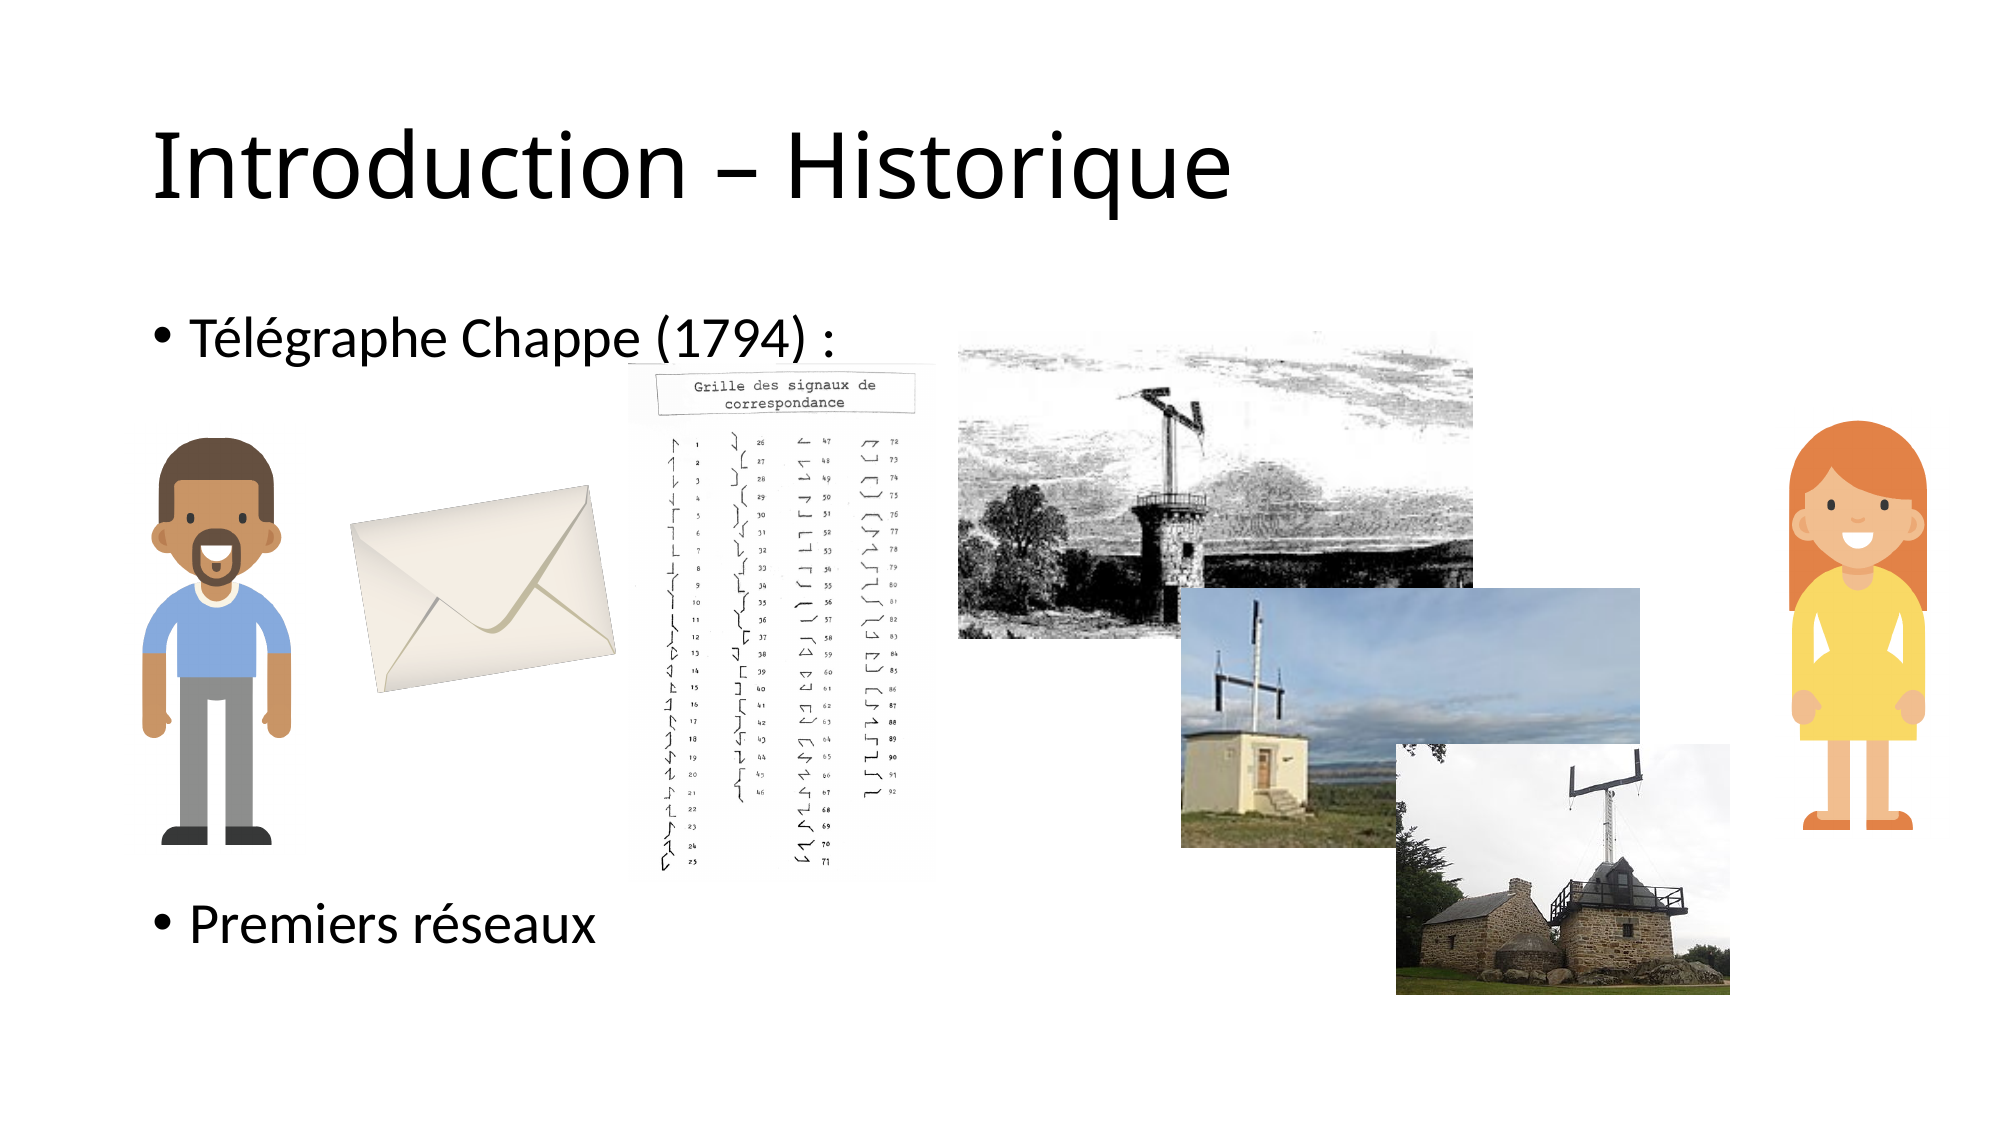

# Introduction – Historique
Télégraphe Chappe (1794) :
Premiers réseaux